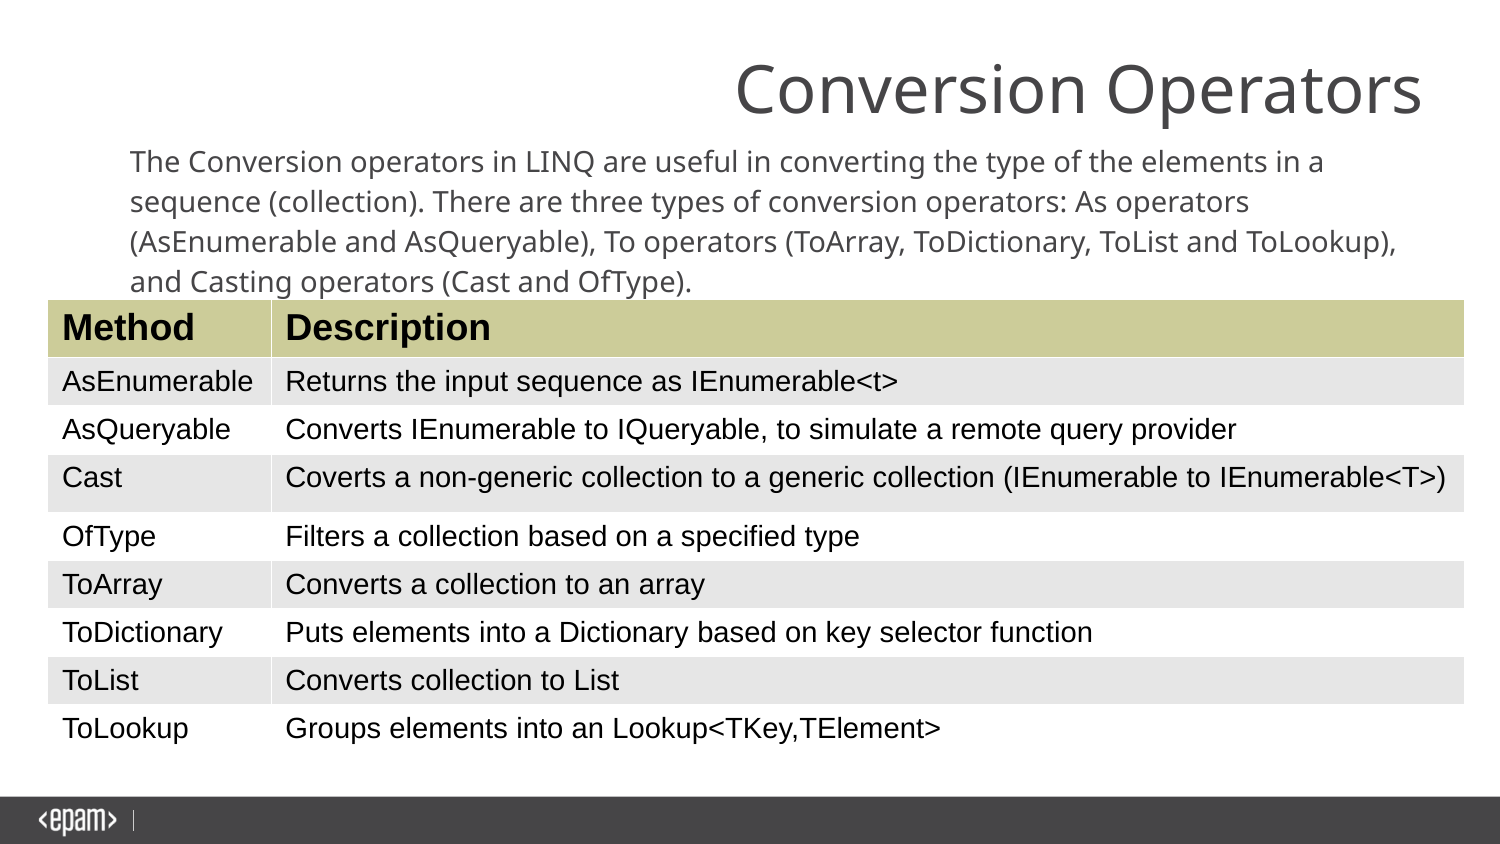

# Conversion Operators
The Conversion operators in LINQ are useful in converting the type of the elements in a sequence (collection). There are three types of conversion operators: As operators (AsEnumerable and AsQueryable), To operators (ToArray, ToDictionary, ToList and ToLookup), and Casting operators (Cast and OfType).
| Method | Description |
| --- | --- |
| AsEnumerable | Returns the input sequence as IEnumerable<t> |
| AsQueryable | Converts IEnumerable to IQueryable, to simulate a remote query provider |
| Cast | Coverts a non-generic collection to a generic collection (IEnumerable to IEnumerable<T>) |
| OfType | Filters a collection based on a specified type |
| ToArray | Converts a collection to an array |
| ToDictionary | Puts elements into a Dictionary based on key selector function |
| ToList | Converts collection to List |
| ToLookup | Groups elements into an Lookup<TKey,TElement> |